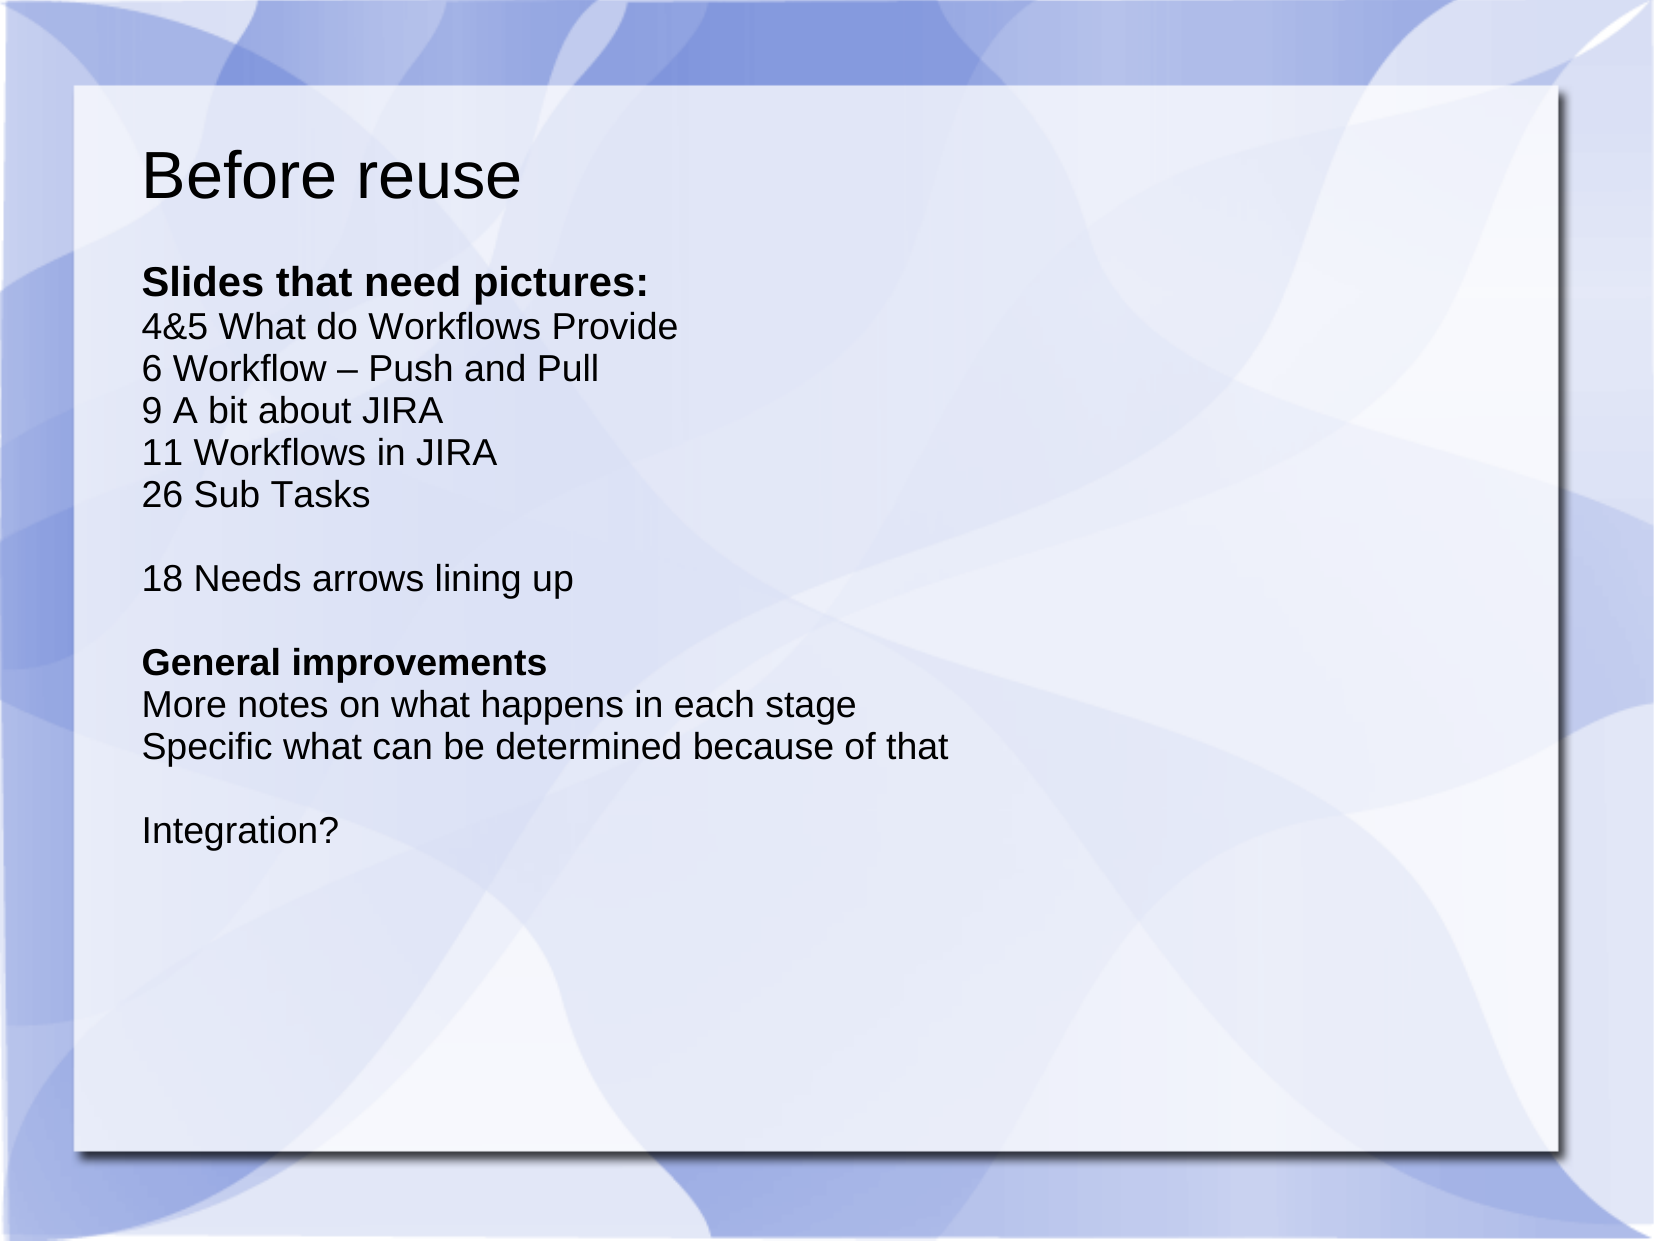

# Before reuse
Slides that need pictures:
4&5 What do Workflows Provide
6 Workflow – Push and Pull
9 A bit about JIRA
11 Workflows in JIRA
26 Sub Tasks
18 Needs arrows lining up
General improvements
More notes on what happens in each stage
Specific what can be determined because of that
Integration?